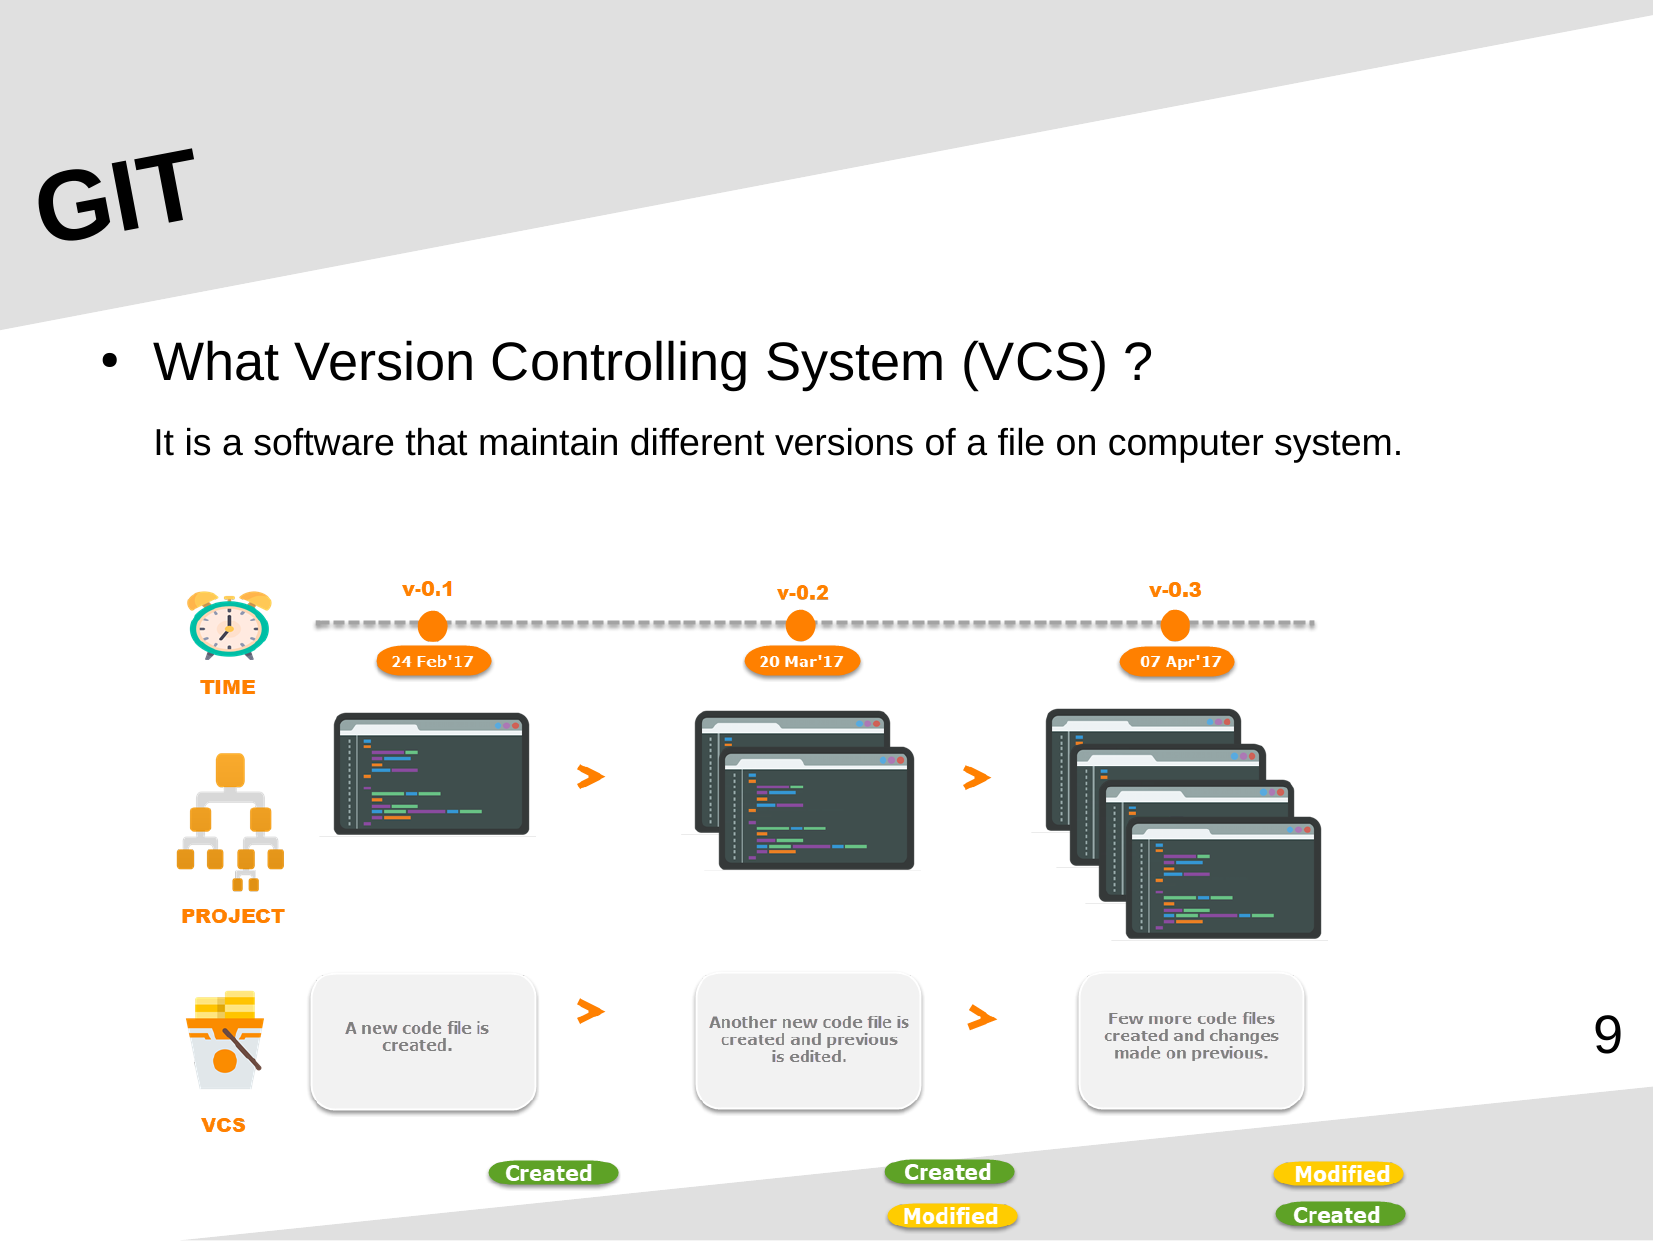

# GIT
What Version Controlling System (VCS) ?
It is a software that maintain different versions of a file on computer system.
9